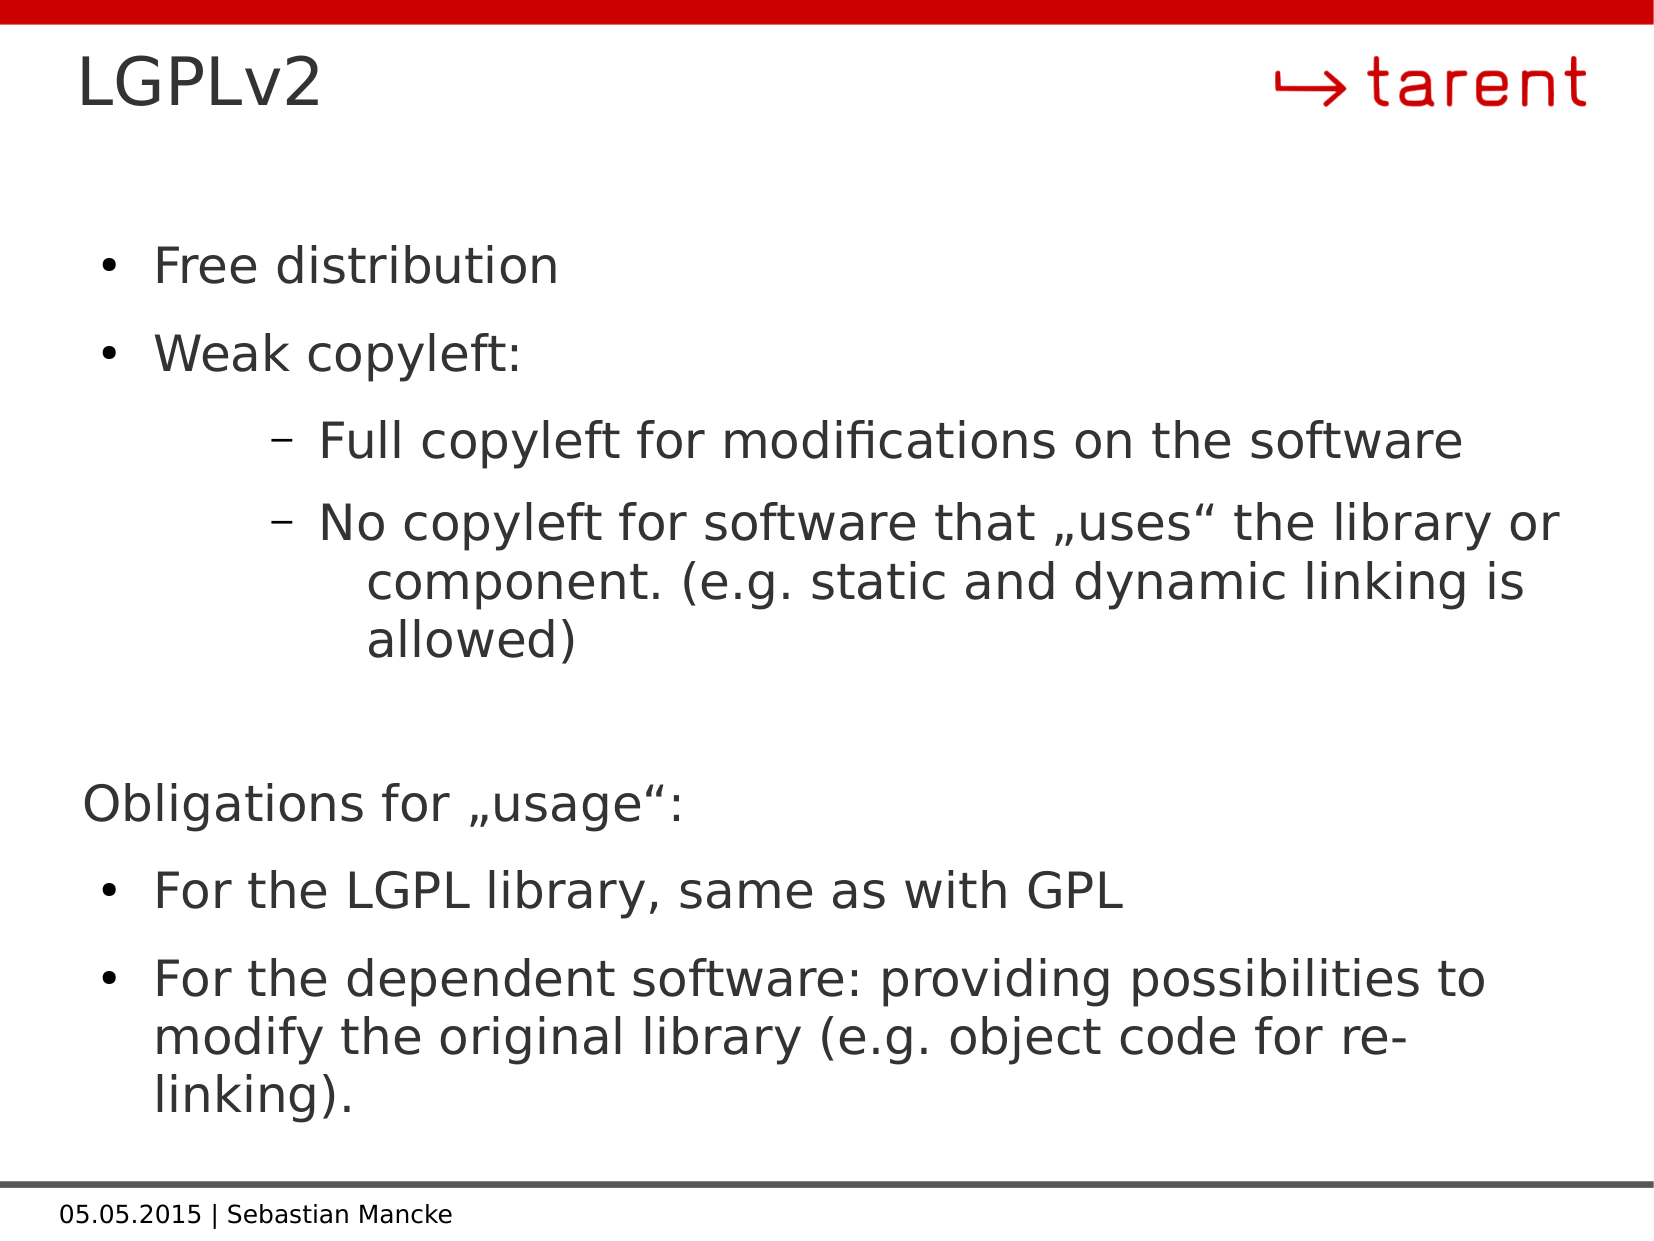

# LGPLv2
Free distribution
Weak copyleft:
Full copyleft for modifications on the software
No copyleft for software that „uses“ the library or component. (e.g. static and dynamic linking is allowed)
Obligations for „usage“:
For the LGPL library, same as with GPL
For the dependent software: providing possibilities to modify the original library (e.g. object code for re-linking).